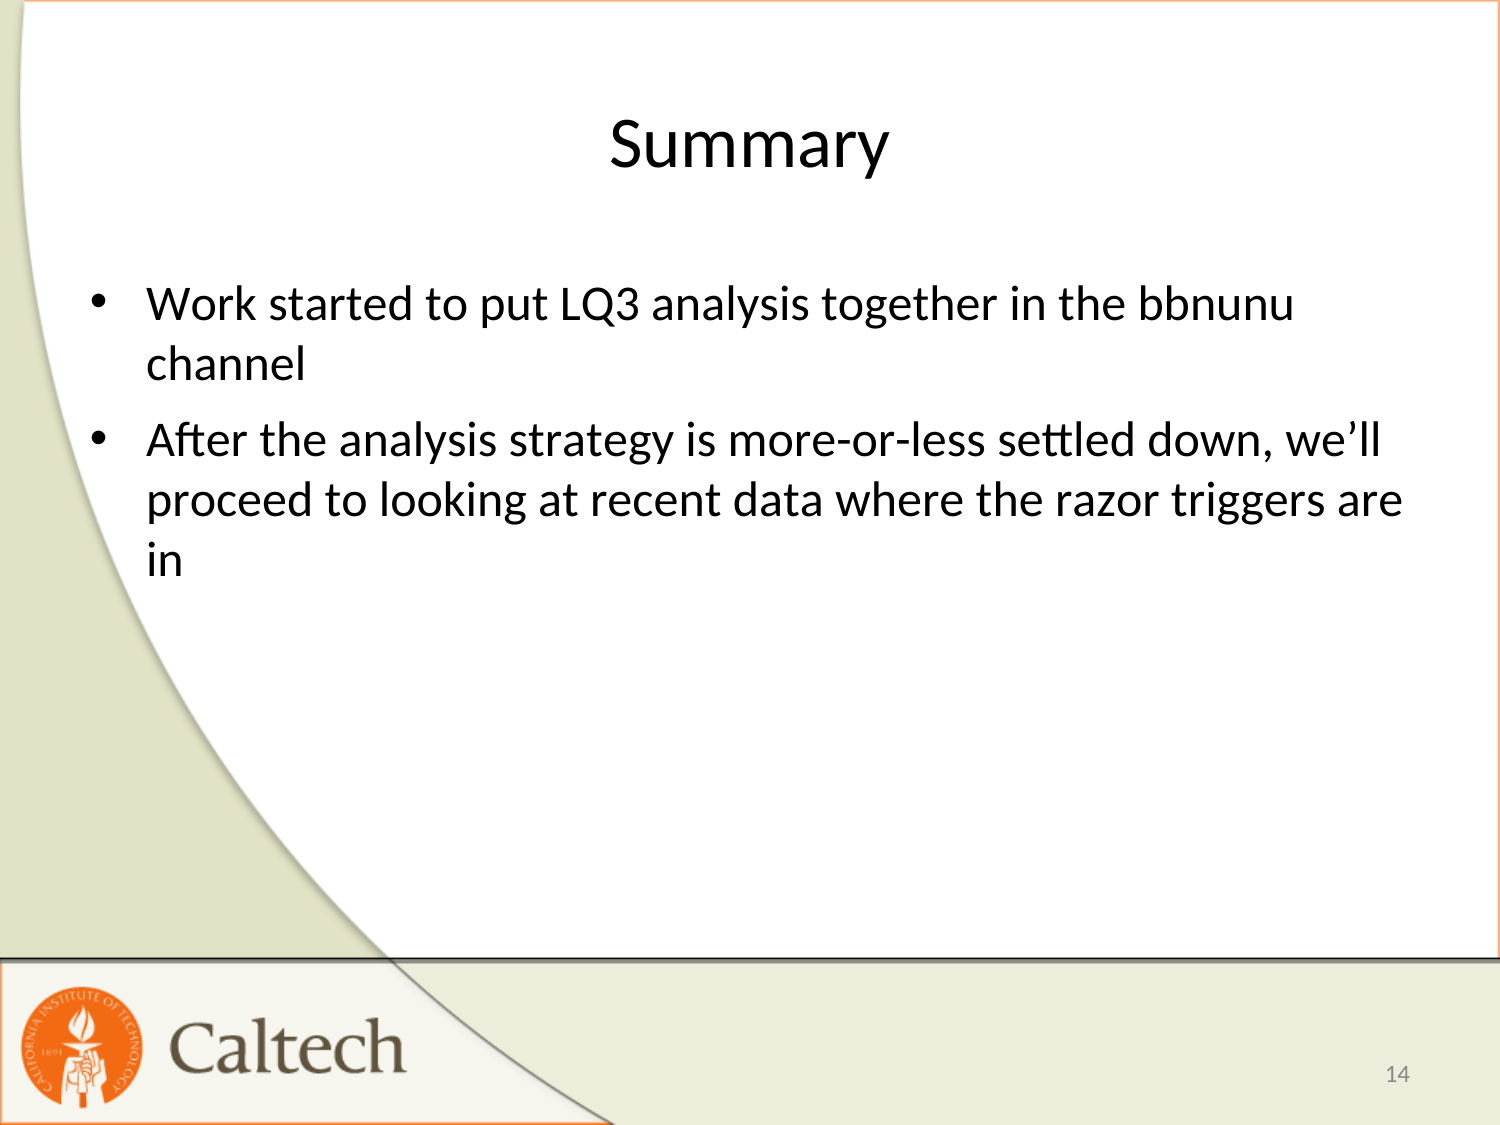

# Summary
Work started to put LQ3 analysis together in the bbnunu channel
After the analysis strategy is more-or-less settled down, we’ll proceed to looking at recent data where the razor triggers are in
14